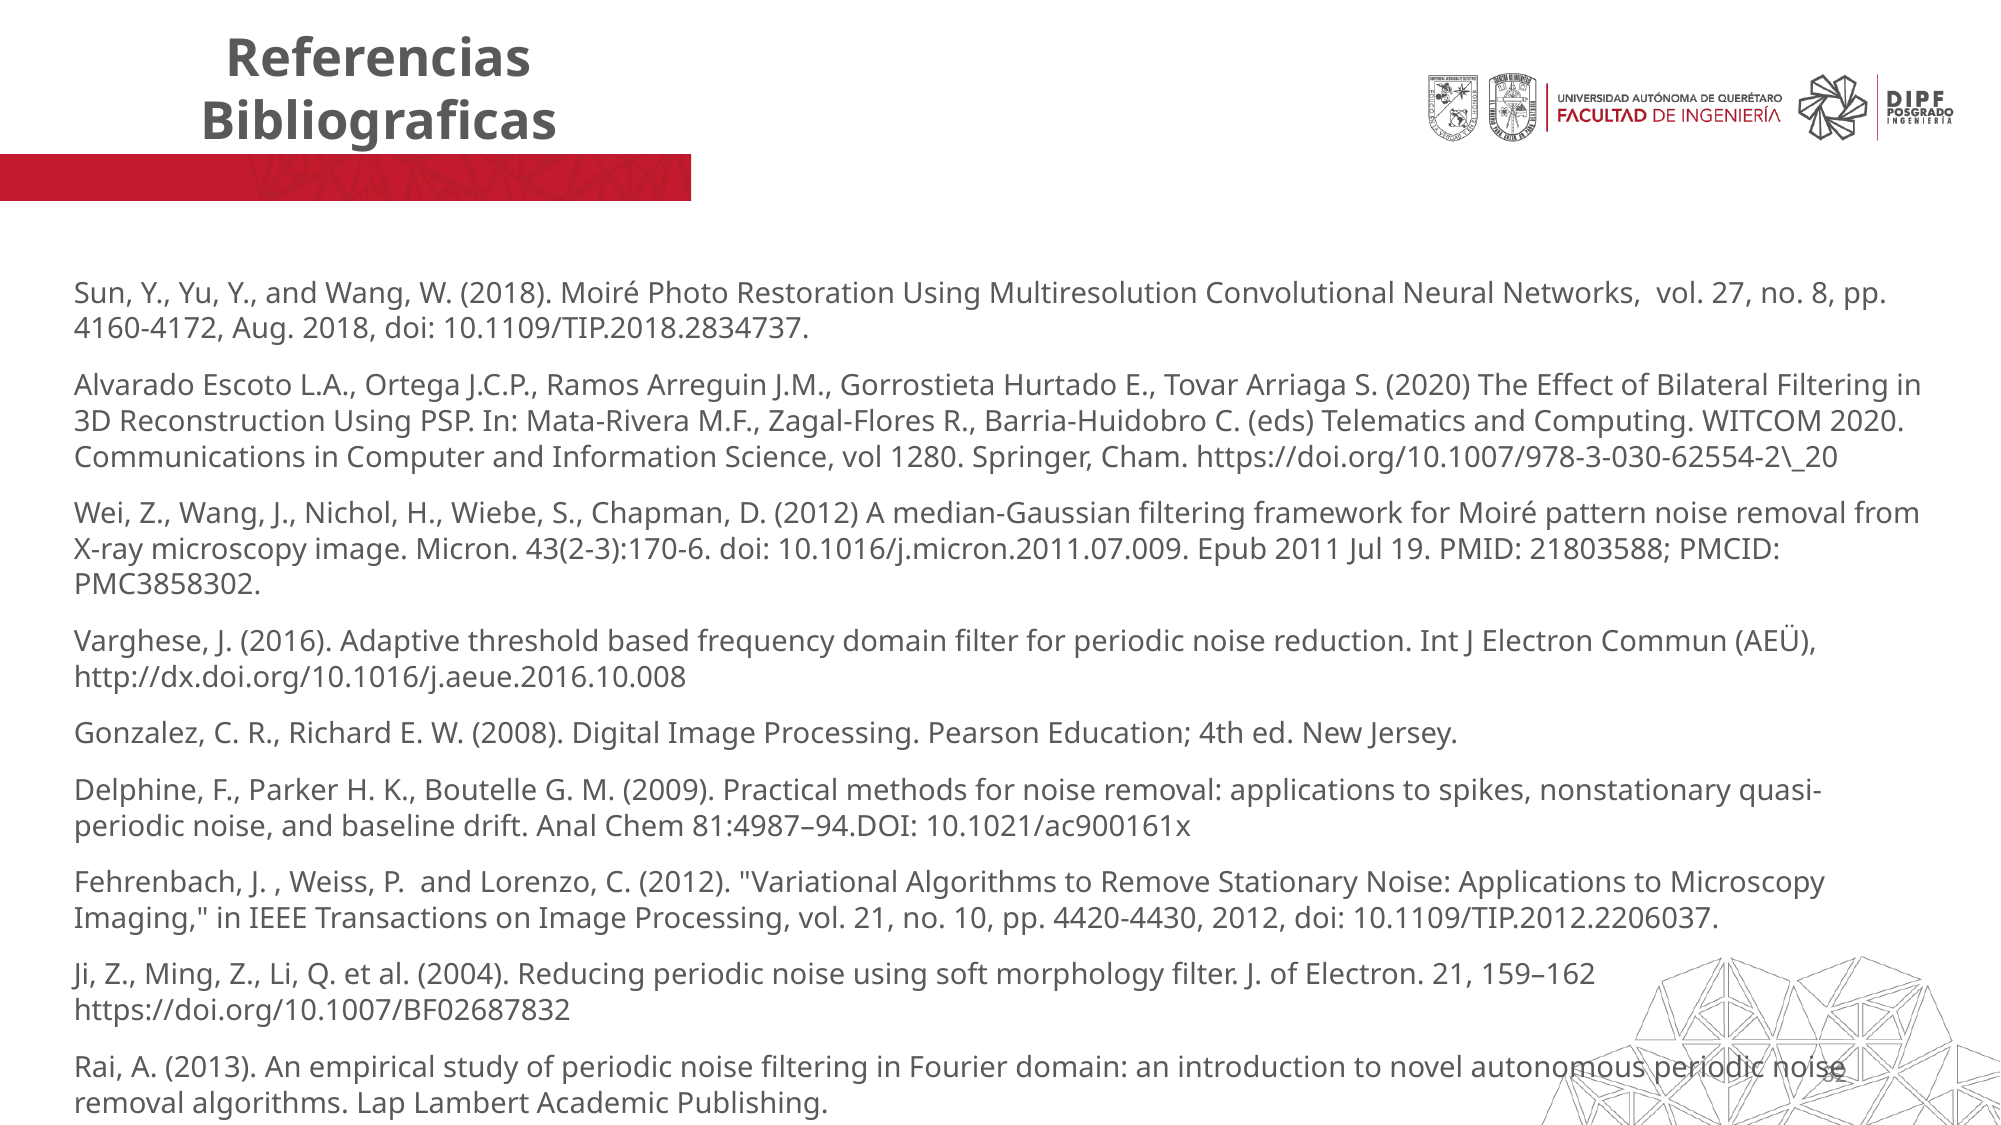

Referencias Bibliograficas
Sun, Y., Yu, Y., and Wang, W. (2018). Moiré Photo Restoration Using Multiresolution Convolutional Neural Networks, vol. 27, no. 8, pp. 4160-4172, Aug. 2018, doi: 10.1109/TIP.2018.2834737.
Alvarado Escoto L.A., Ortega J.C.P., Ramos Arreguin J.M., Gorrostieta Hurtado E., Tovar Arriaga S. (2020) The Effect of Bilateral Filtering in 3D Reconstruction Using PSP. In: Mata-Rivera M.F., Zagal-Flores R., Barria-Huidobro C. (eds) Telematics and Computing. WITCOM 2020. Communications in Computer and Information Science, vol 1280. Springer, Cham. https://doi.org/10.1007/978-3-030-62554-2\_20
Wei, Z., Wang, J., Nichol, H., Wiebe, S., Chapman, D. (2012) A median-Gaussian filtering framework for Moiré pattern noise removal from X-ray microscopy image. Micron. 43(2-3):170-6. doi: 10.1016/j.micron.2011.07.009. Epub 2011 Jul 19. PMID: 21803588; PMCID: PMC3858302.
Varghese, J. (2016). Adaptive threshold based frequency domain filter for periodic noise reduction. Int J Electron Commun (AEÜ), http://dx.doi.org/10.1016/j.aeue.2016.10.008
Gonzalez, C. R., Richard E. W. (2008). Digital Image Processing. Pearson Education; 4th ed. New Jersey.
Delphine, F., Parker H. K., Boutelle G. M. (2009). Practical methods for noise removal: applications to spikes, nonstationary quasi-periodic noise, and baseline drift. Anal Chem 81:4987–94.DOI: 10.1021/ac900161x
Fehrenbach, J. , Weiss, P. and Lorenzo, C. (2012). "Variational Algorithms to Remove Stationary Noise: Applications to Microscopy Imaging," in IEEE Transactions on Image Processing, vol. 21, no. 10, pp. 4420-4430, 2012, doi: 10.1109/TIP.2012.2206037.
Ji, Z., Ming, Z., Li, Q. et al. (2004). Reducing periodic noise using soft morphology filter. J. of Electron. 21, 159–162 https://doi.org/10.1007/BF02687832
Rai, A. (2013). An empirical study of periodic noise filtering in Fourier domain: an introduction to novel autonomous periodic noise removal algorithms. Lap Lambert Academic Publishing.
Srinivasan, R., Cannon, M. \& White, J., (1988). Landsat Data Destriping Using Power Spectral Filtering, Opt. Eng. 27(11) 271193 https://doi.org/10.1117/12.7976791
Lebrun, M., Colom, M., Buades, A., \& Morel, J. (2012). Secrets of image denoising cuisine. Acta Numerica, 21, 475-576. doi:10.1017/S0962492912000062
32